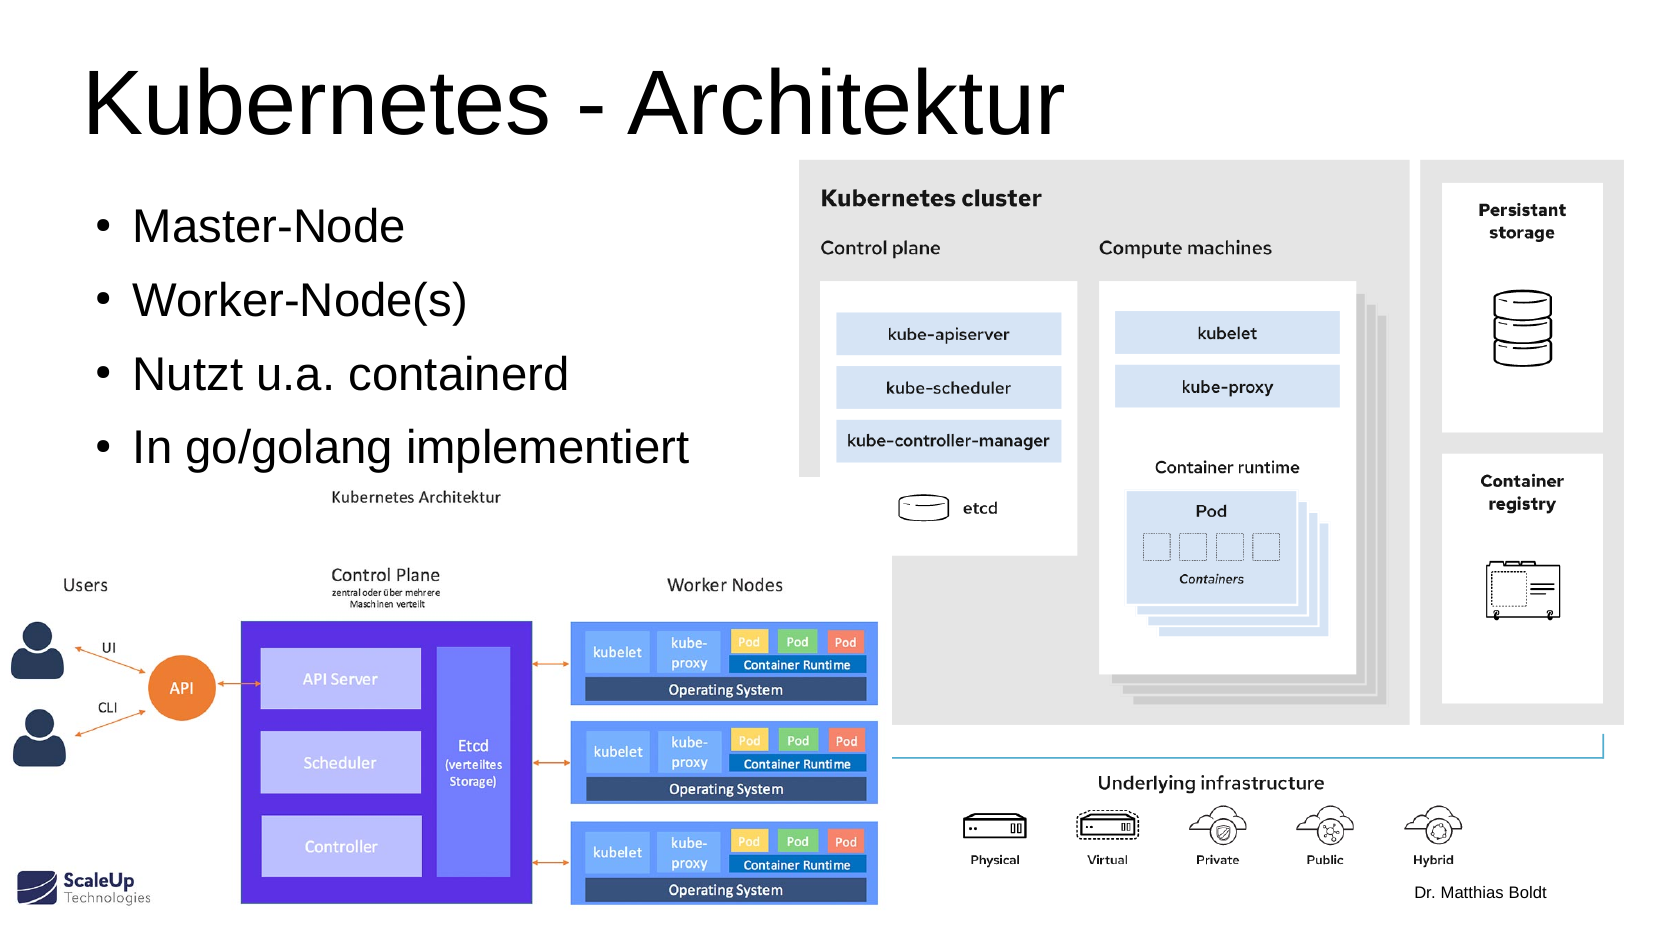

# Kubernetes - Architektur
Master-Node
Worker-Node(s)
Nutzt u.a. containerd
In go/golang implementiert
Docker & Kubernetes																Dr. Matthias Boldt